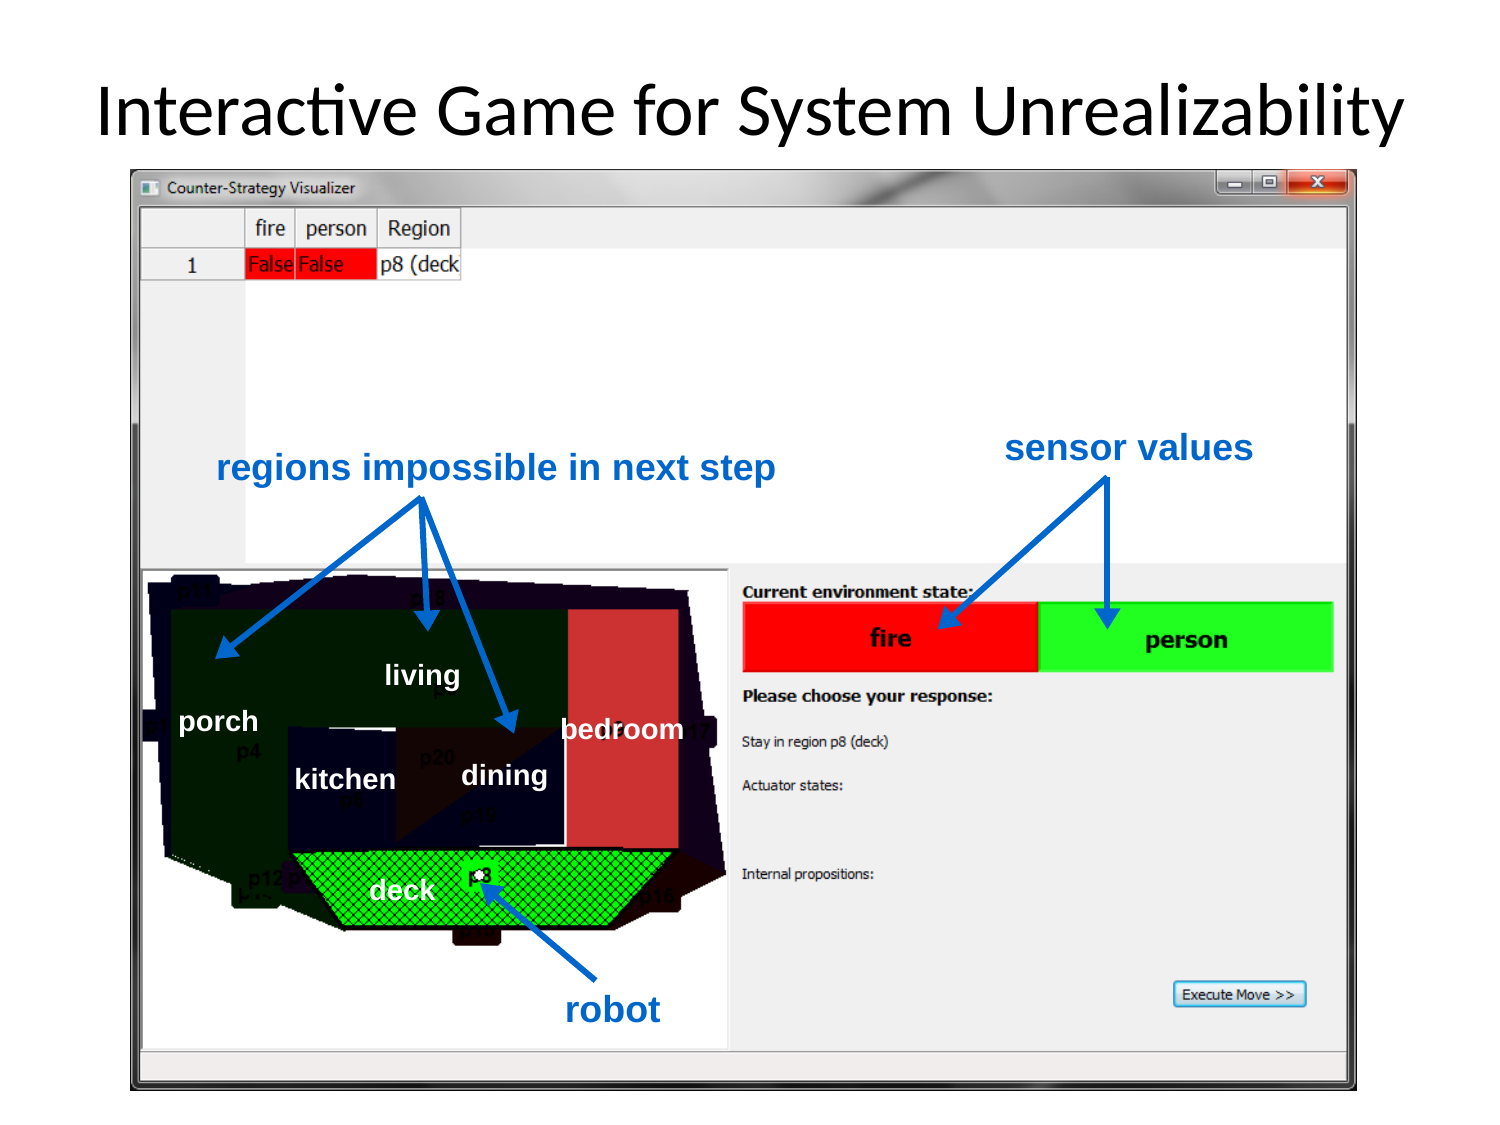

Interactive Game for System Unrealizability
sensor values
regions impossible in next step
living
porch
bedroom
dining
kitchen
deck
robot